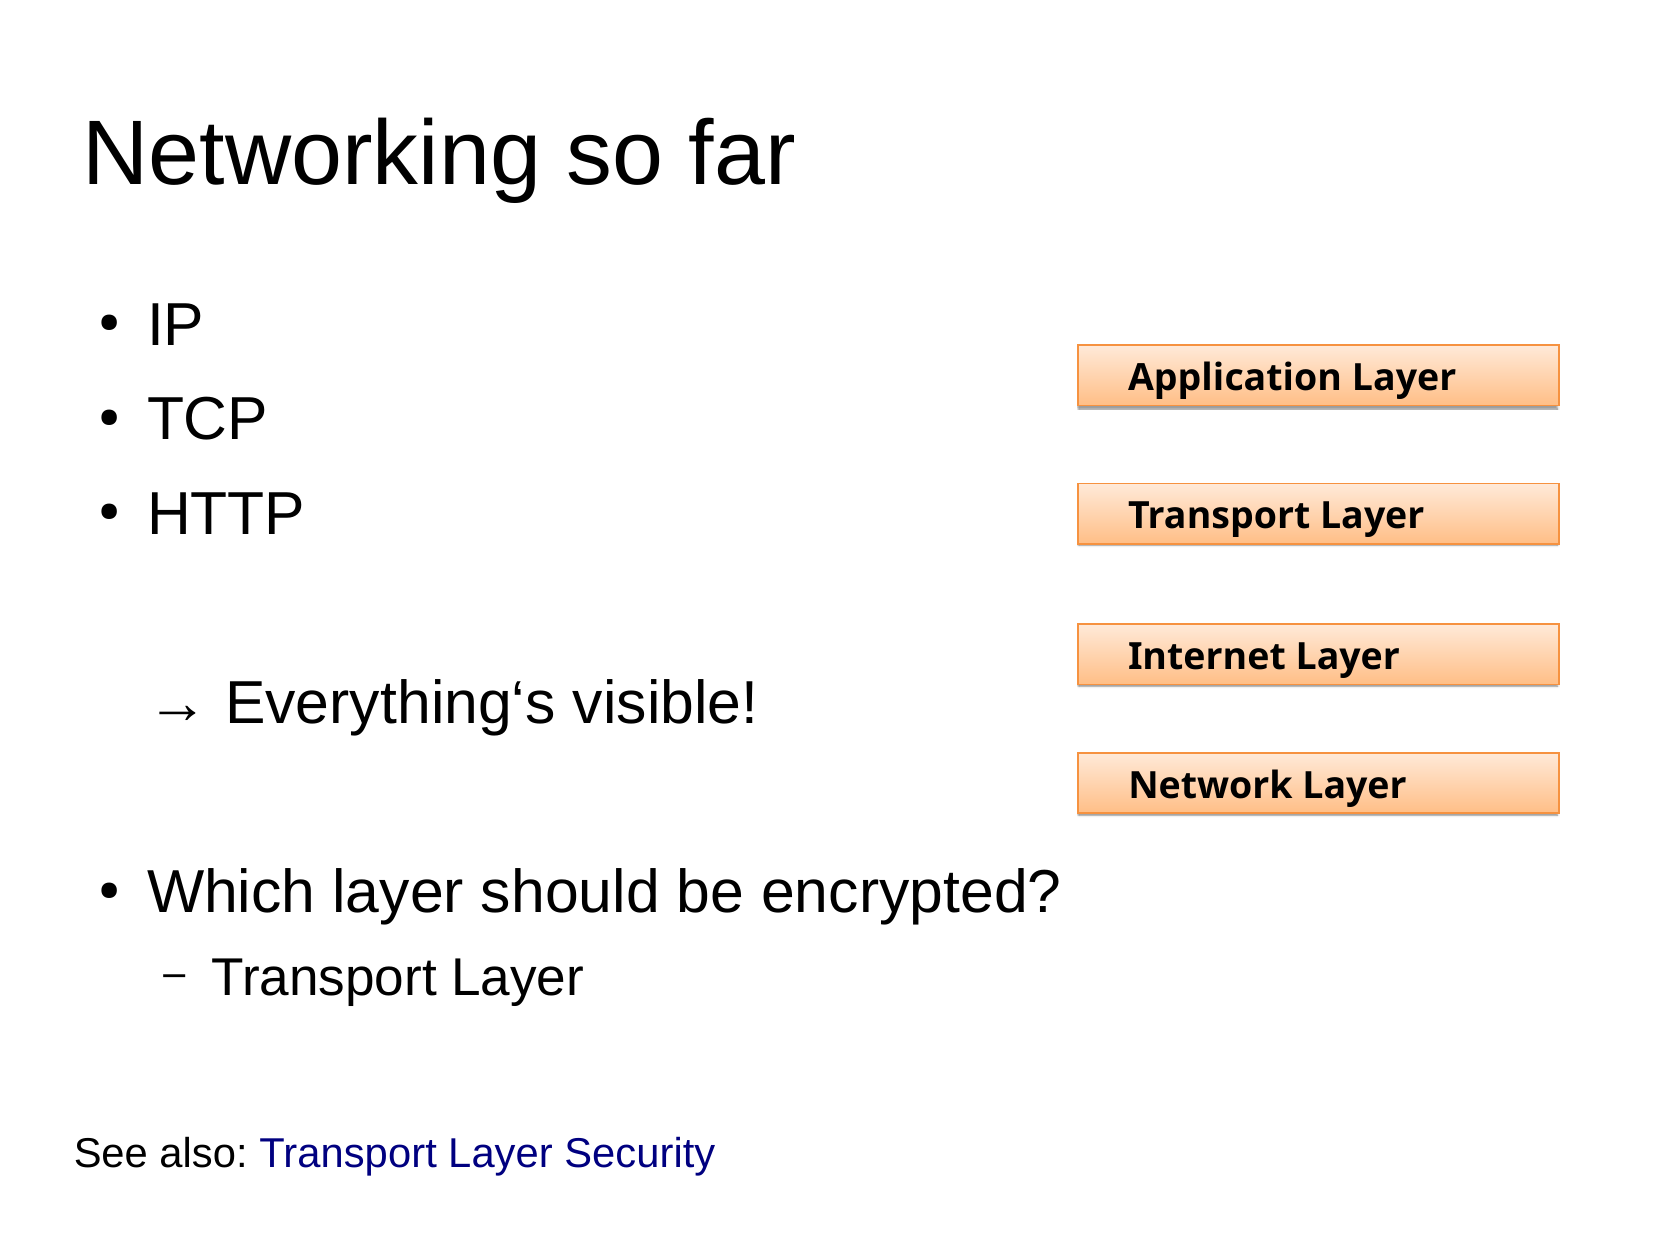

# Networking so far
IP
TCP
HTTP
→ Everything‘s visible!
Which layer should be encrypted?
Transport Layer
Application Layer
Transport Layer
Internet Layer
Network Layer
See also: Transport Layer Security